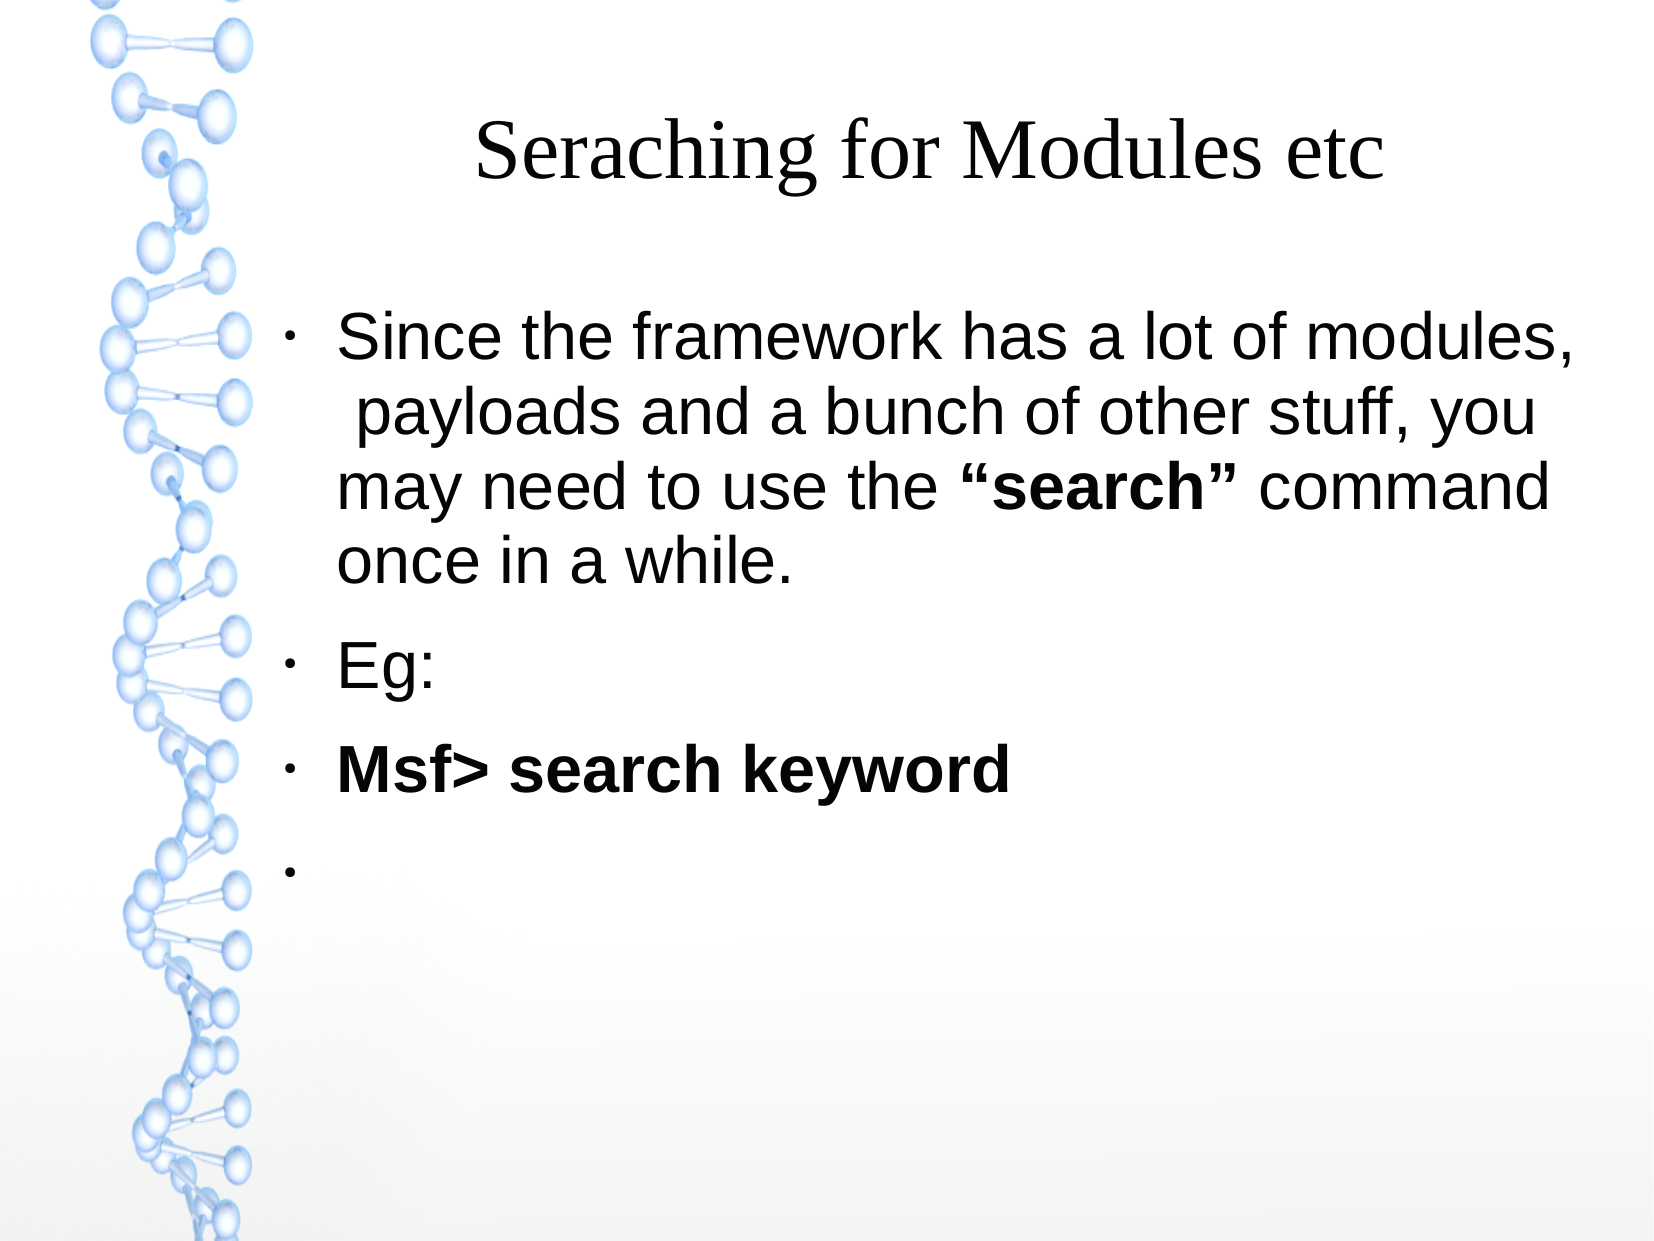

# Seraching for Modules etc
Since the framework has a lot of modules, payloads and a bunch of other stuff, you may need to use the “search” command once in a while.
Eg:
Msf> search keyword